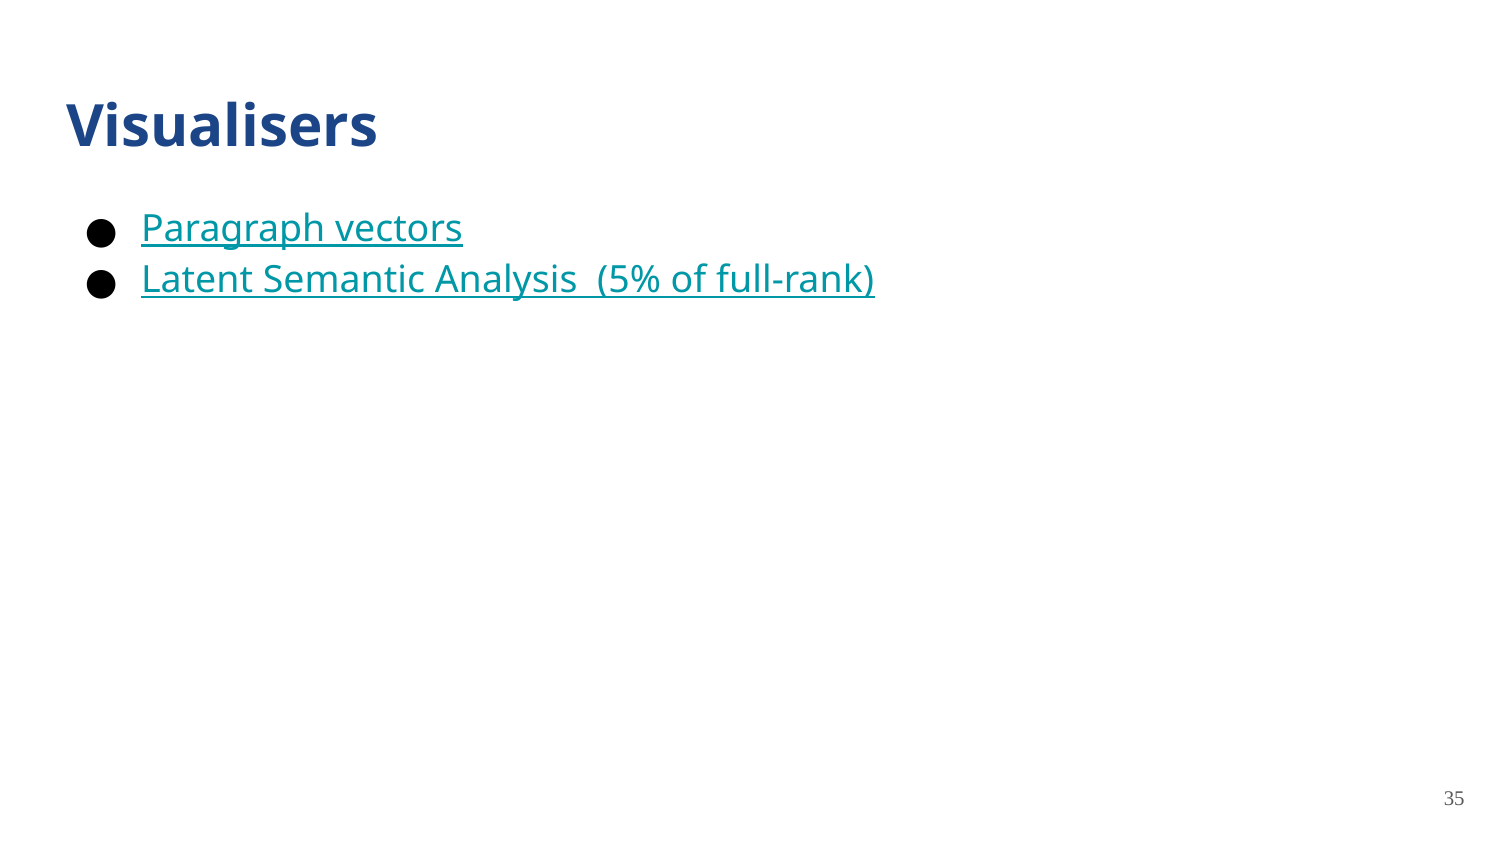

# Visualisers
Paragraph vectors
Latent Semantic Analysis (5% of full-rank)